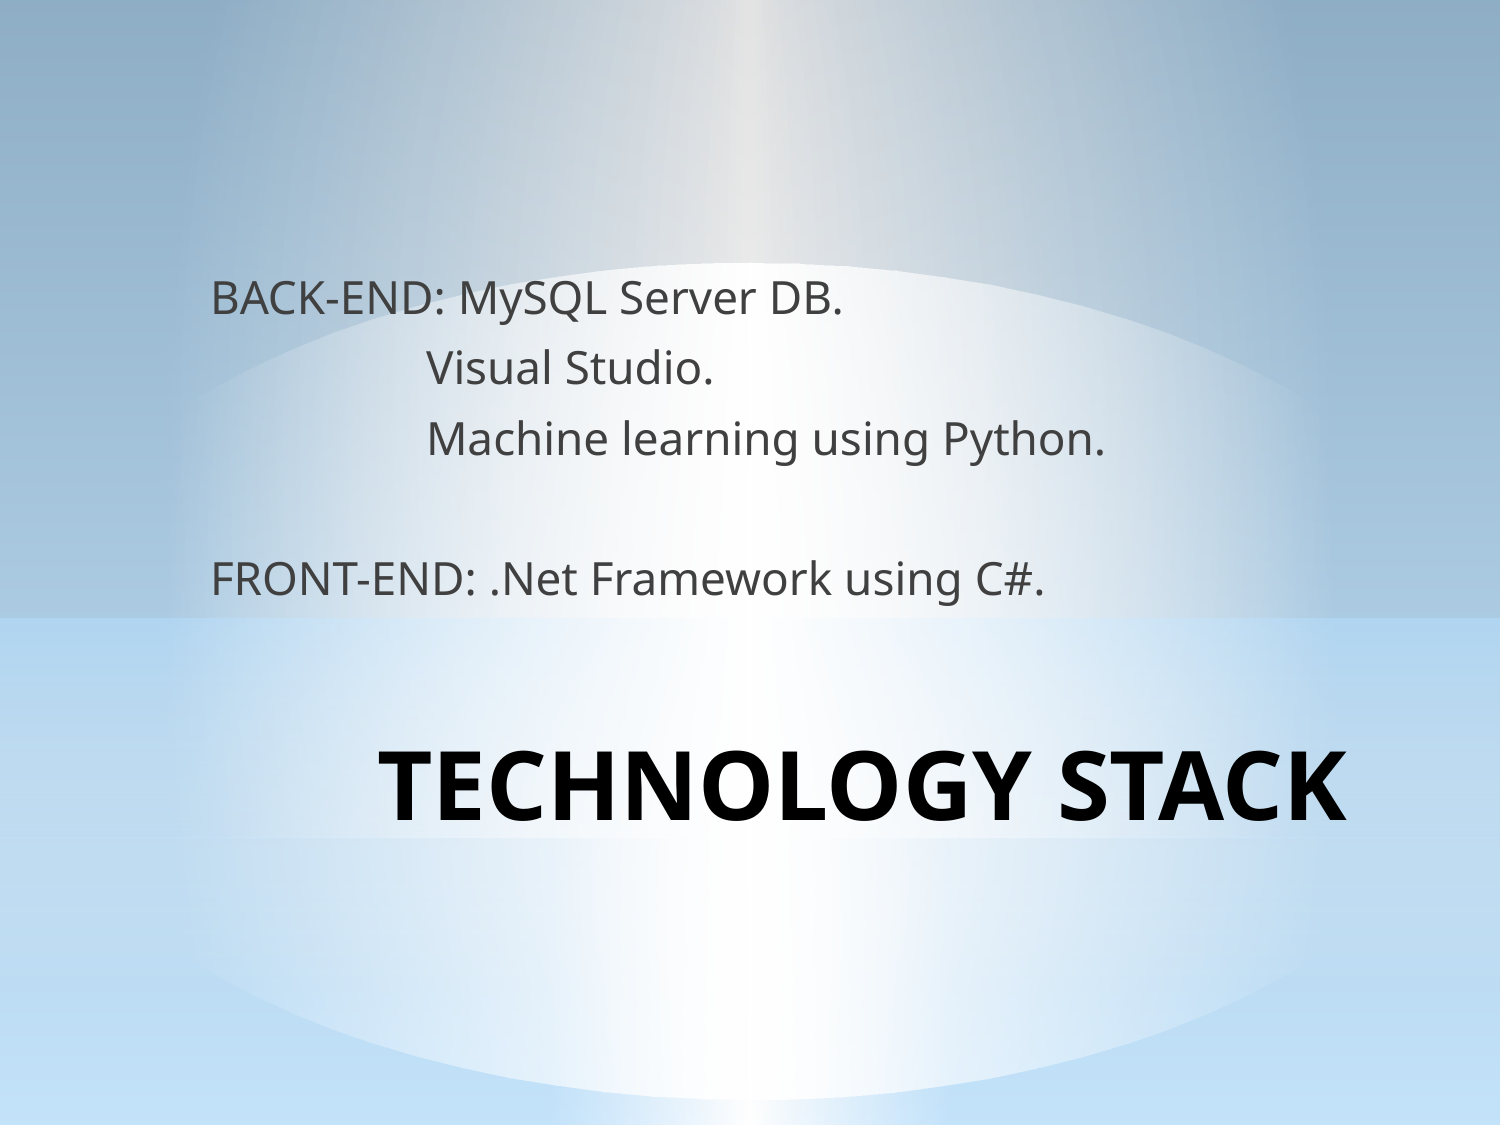

BACK-END: MySQL Server DB.
 Visual Studio.
 Machine learning using Python.
FRONT-END: .Net Framework using C#.
# TECHNOLOGY STACK